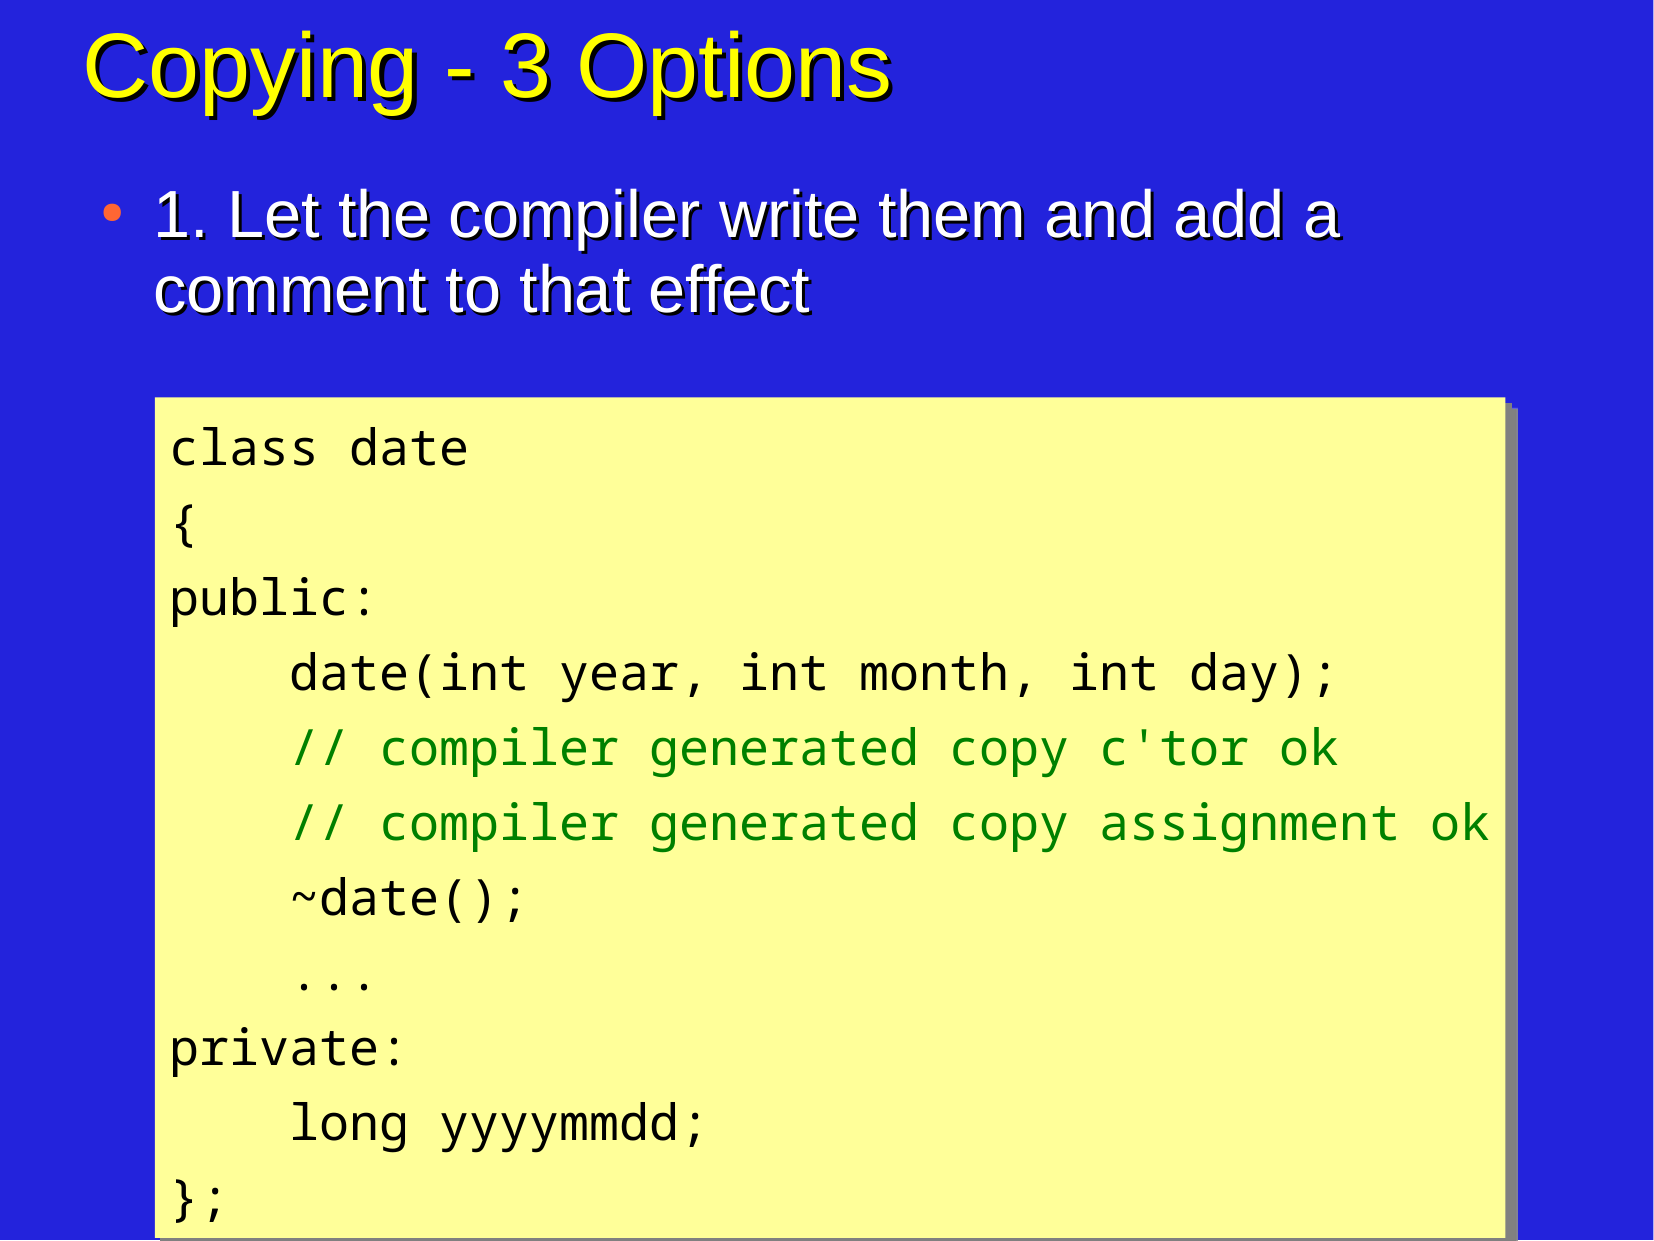

# Copying - 3 Options
1. Let the compiler write them and add a comment to that effect
class date
{
public:
 date(int year, int month, int day);
 // compiler generated copy c'tor ok
 // compiler generated copy assignment ok
 ~date();
 ...
private:
 long yyyymmdd;
};